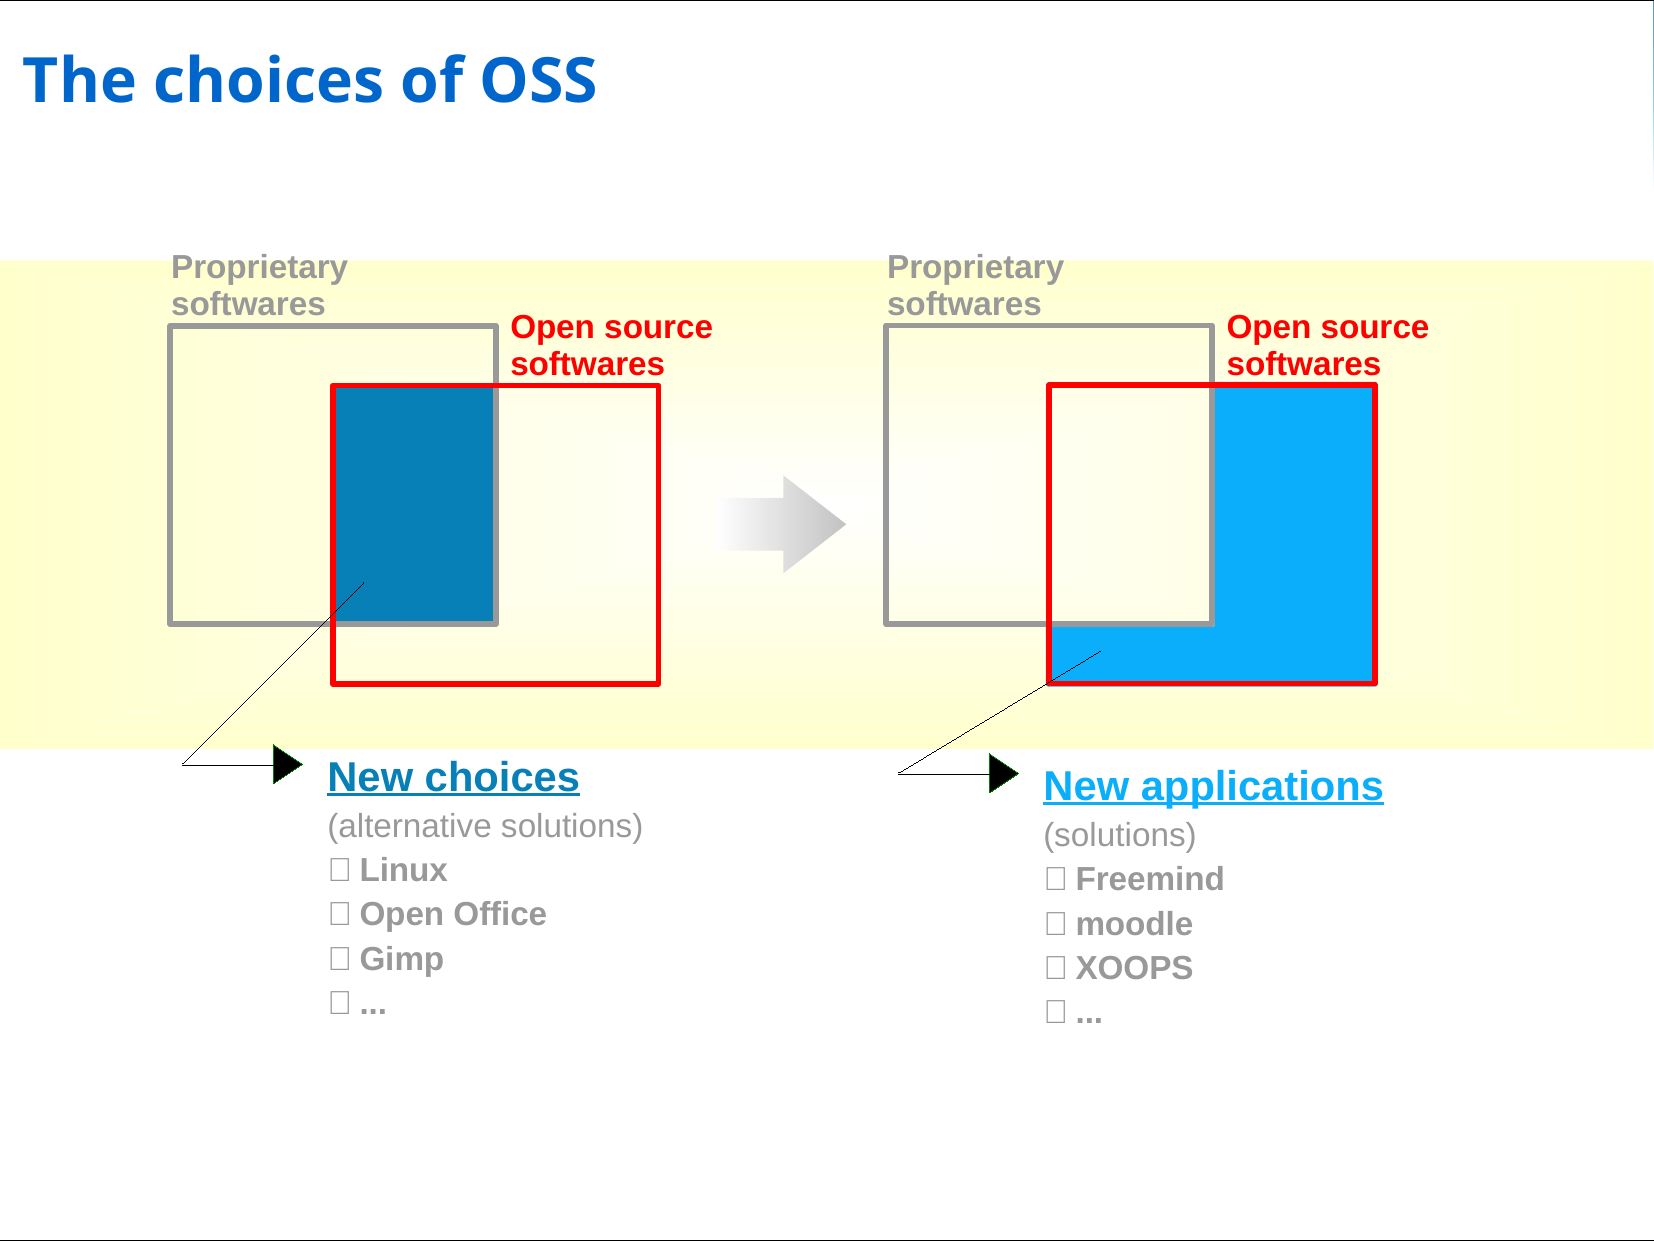

The choices of OSS
Proprietary softwares
Proprietary softwares
Open source softwares
Open source softwares
New choices
(alternative solutions)
．Linux
．Open Office
．Gimp
．...
New applications
(solutions)
．Freemind
．moodle
．XOOPS
．...
11